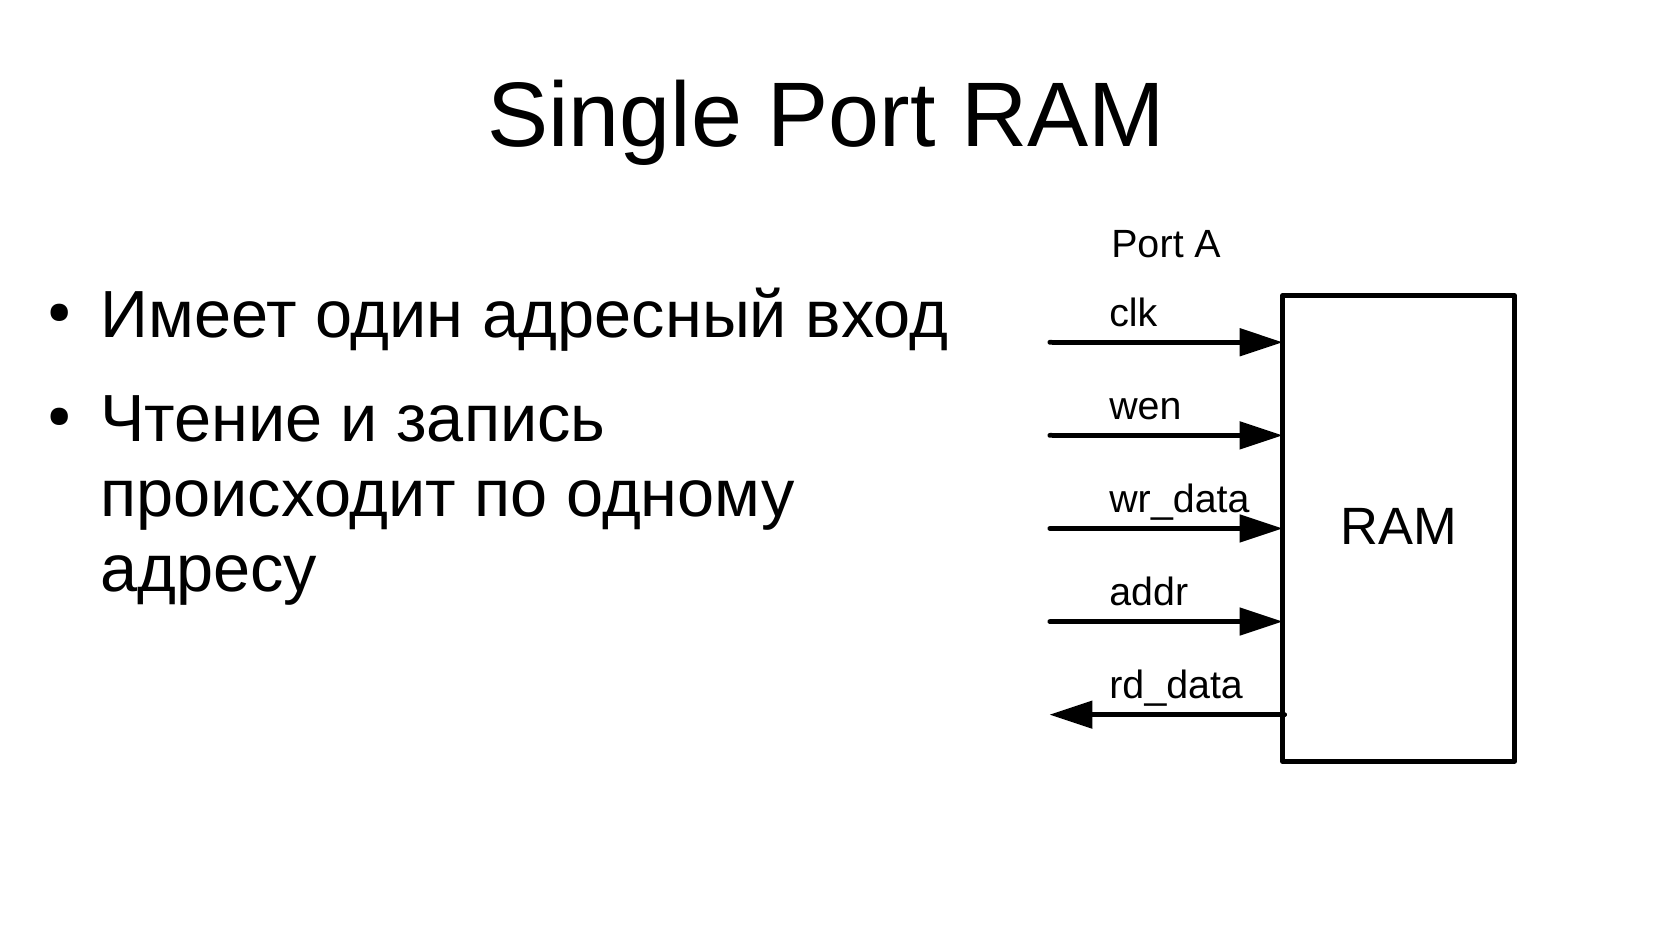

# Single Port RAM
Имеет один адресный вход
Чтение и запись происходит по одному адресу